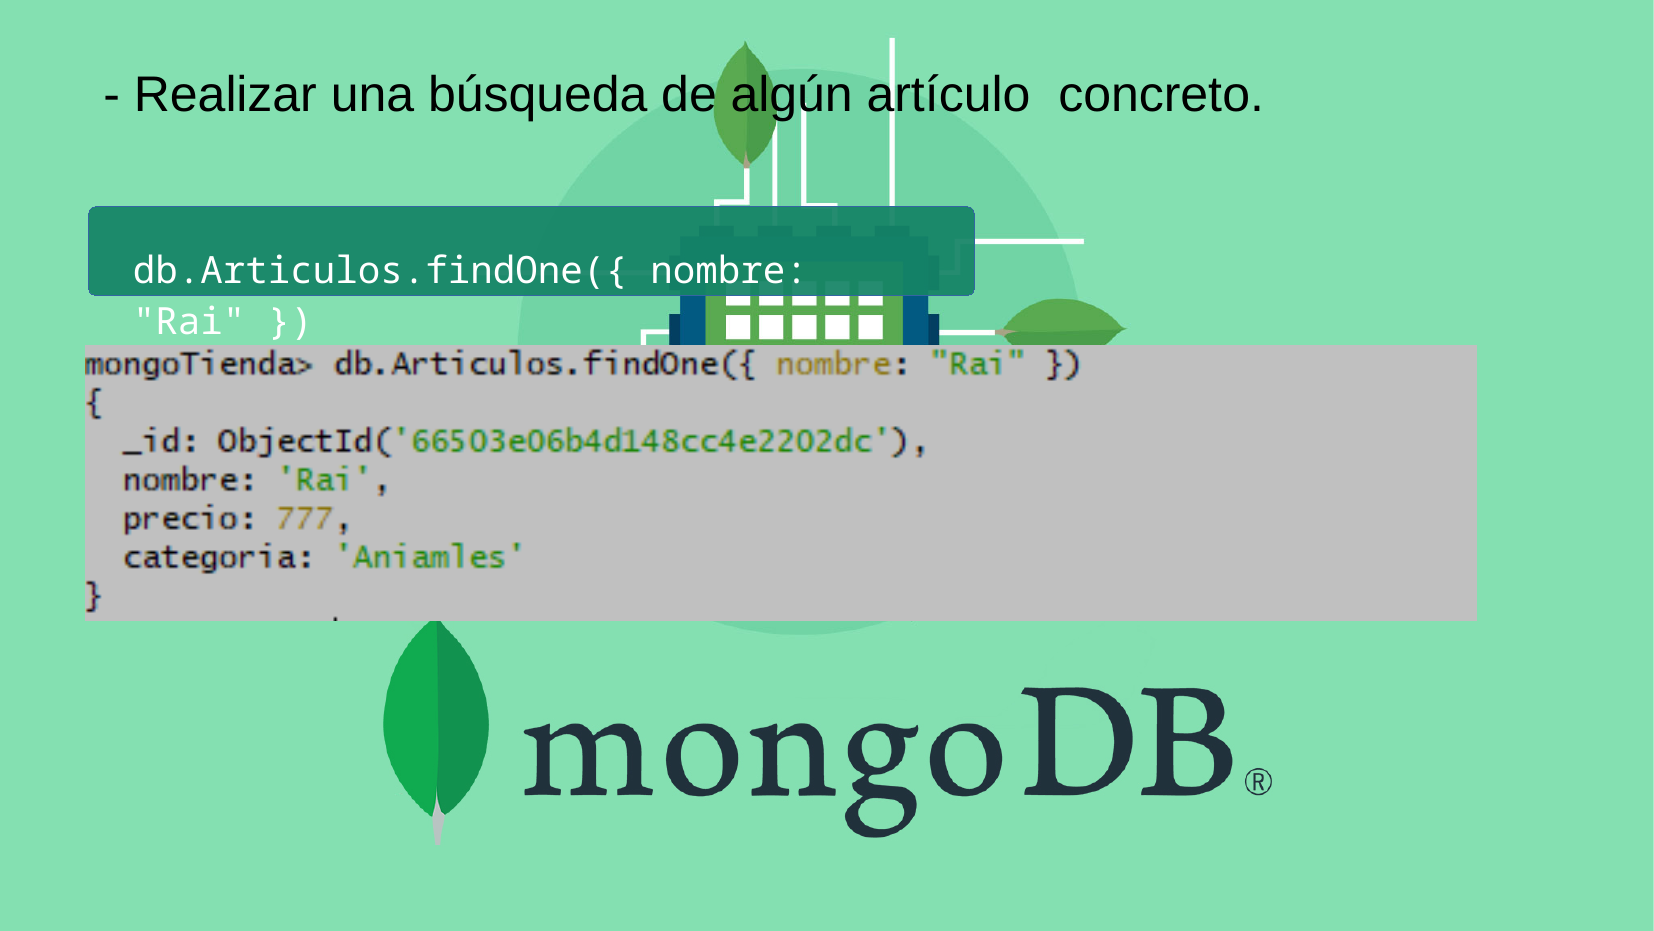

- Realizar una búsqueda de algún artículo  concreto.
db.Articulos.findOne({ nombre: "Rai" })